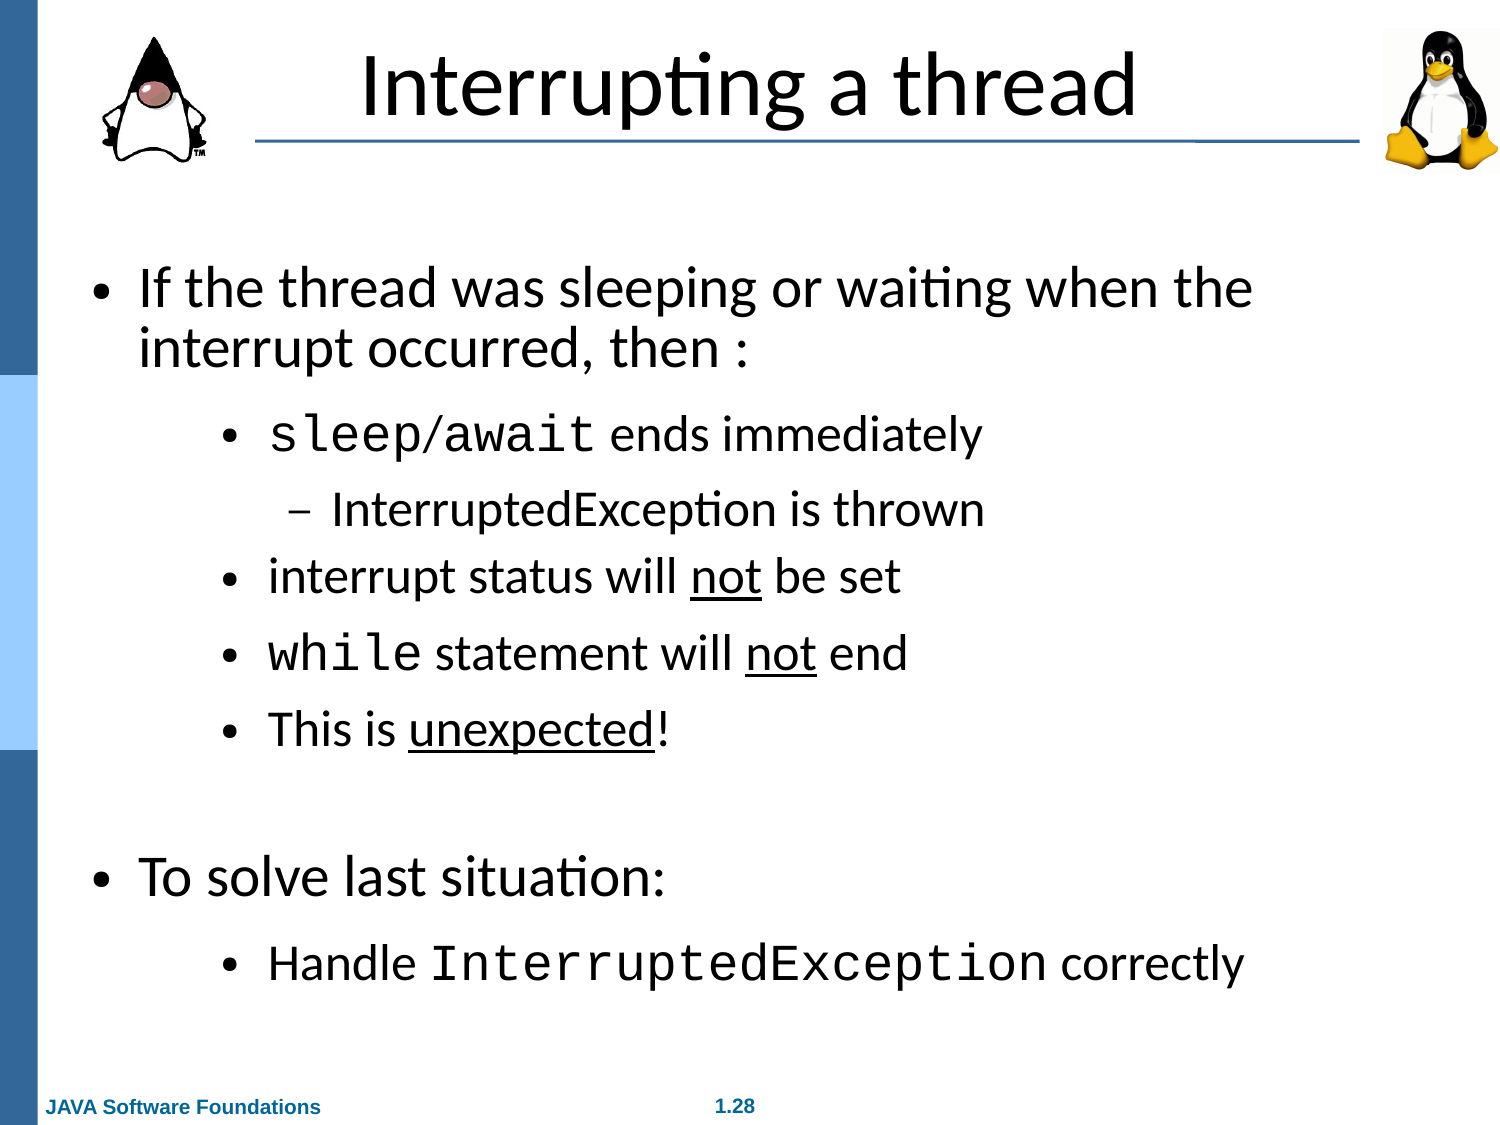

# Interrupting a thread
If the thread was sleeping or waiting when the interrupt occurred, then :
sleep/await ends immediately
InterruptedException is thrown
interrupt status will not be set
while statement will not end
This is unexpected!
To solve last situation:
Handle InterruptedException correctly